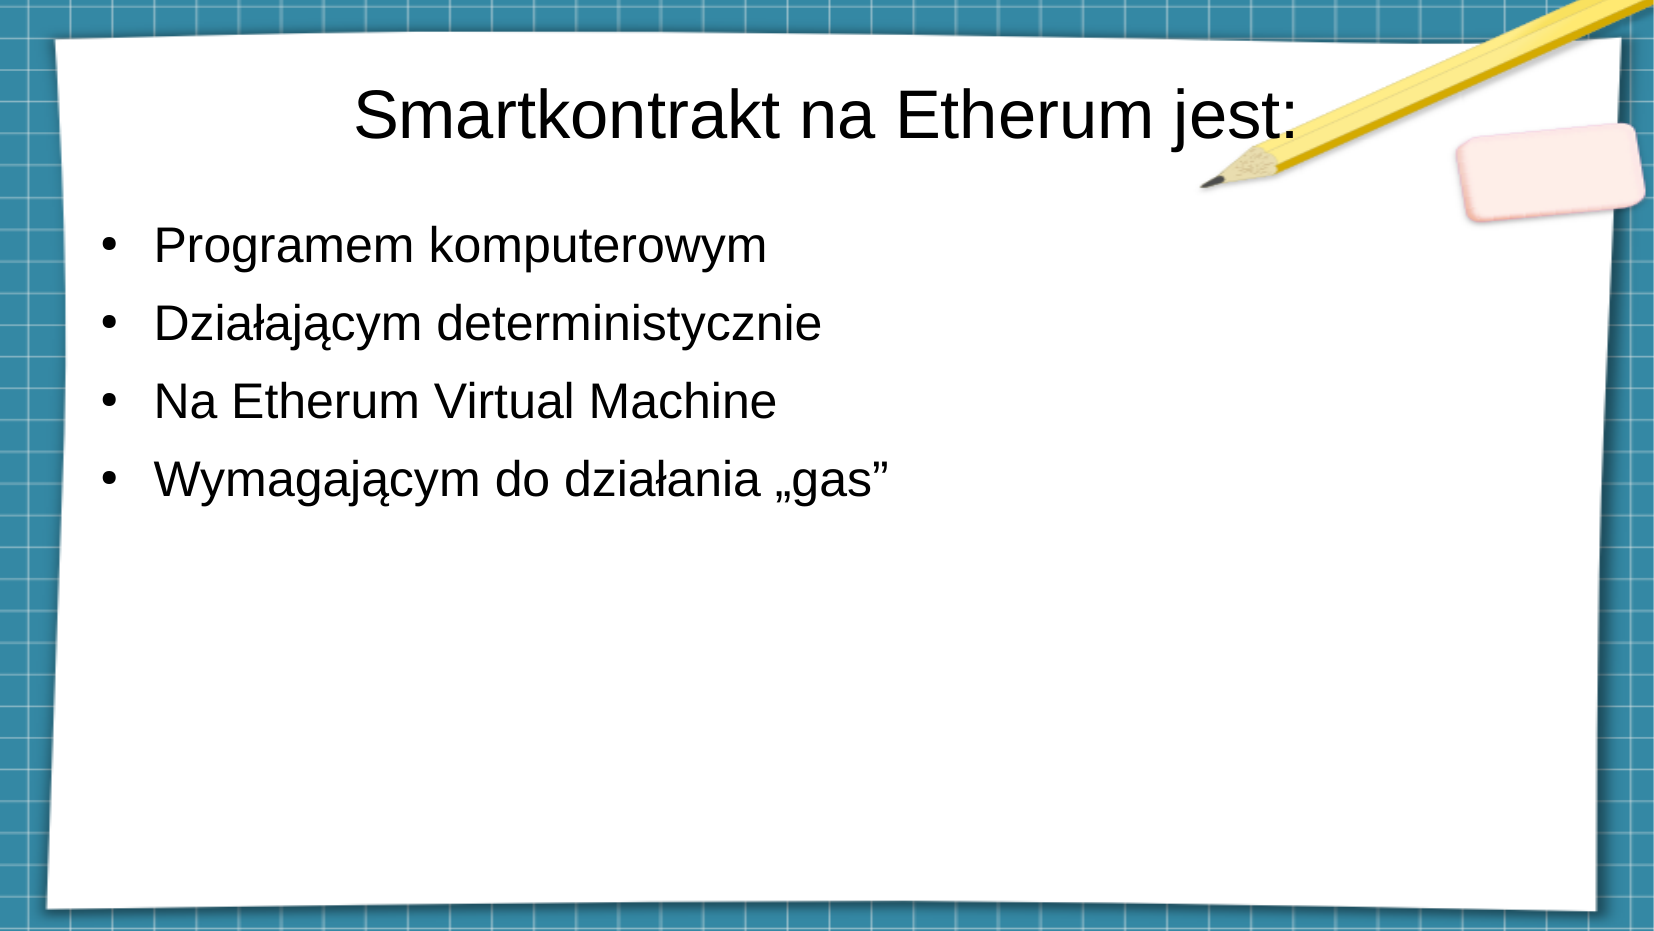

# Smartkontrakt na Etherum jest:
Programem komputerowym
Działającym deterministycznie
Na Etherum Virtual Machine
Wymagającym do działania „gas”